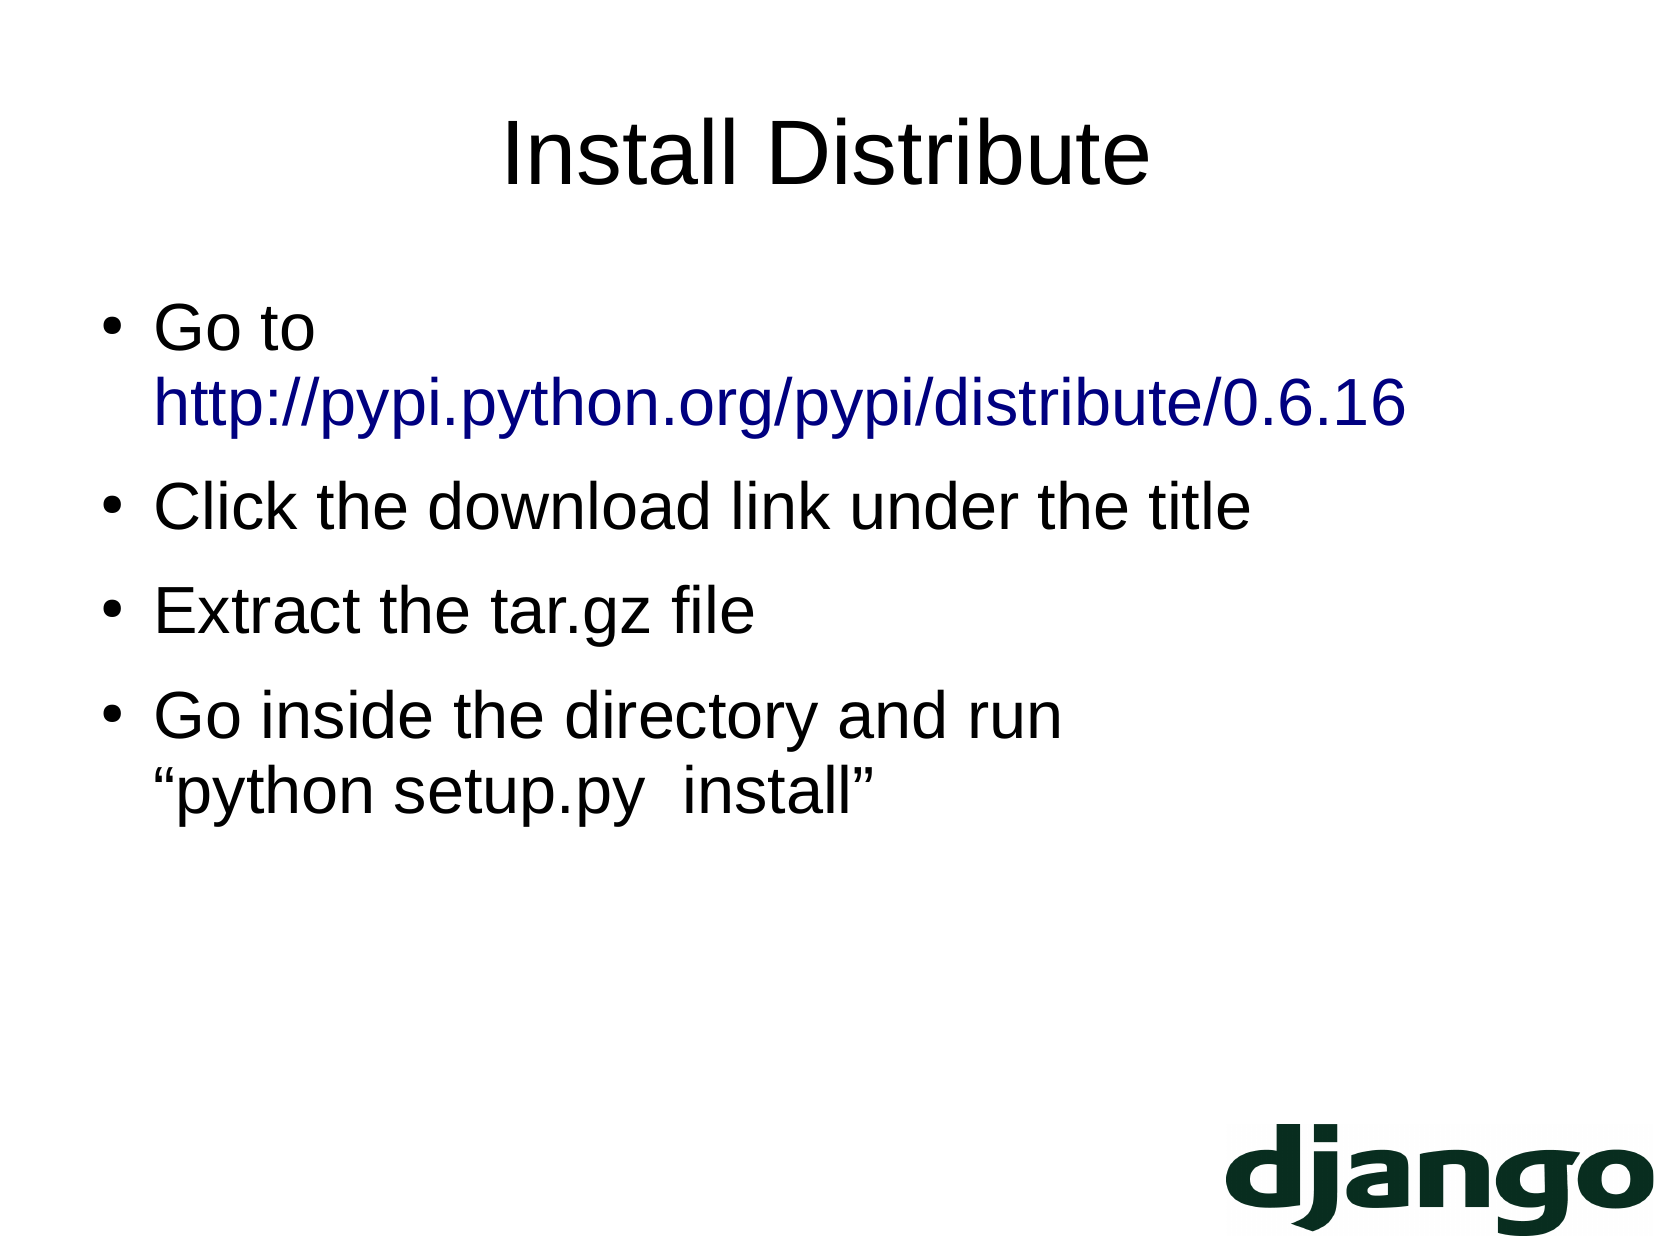

# Install Distribute
Go to http://pypi.python.org/pypi/distribute/0.6.16
Click the download link under the title
Extract the tar.gz file
Go inside the directory and run
“python setup.py install”